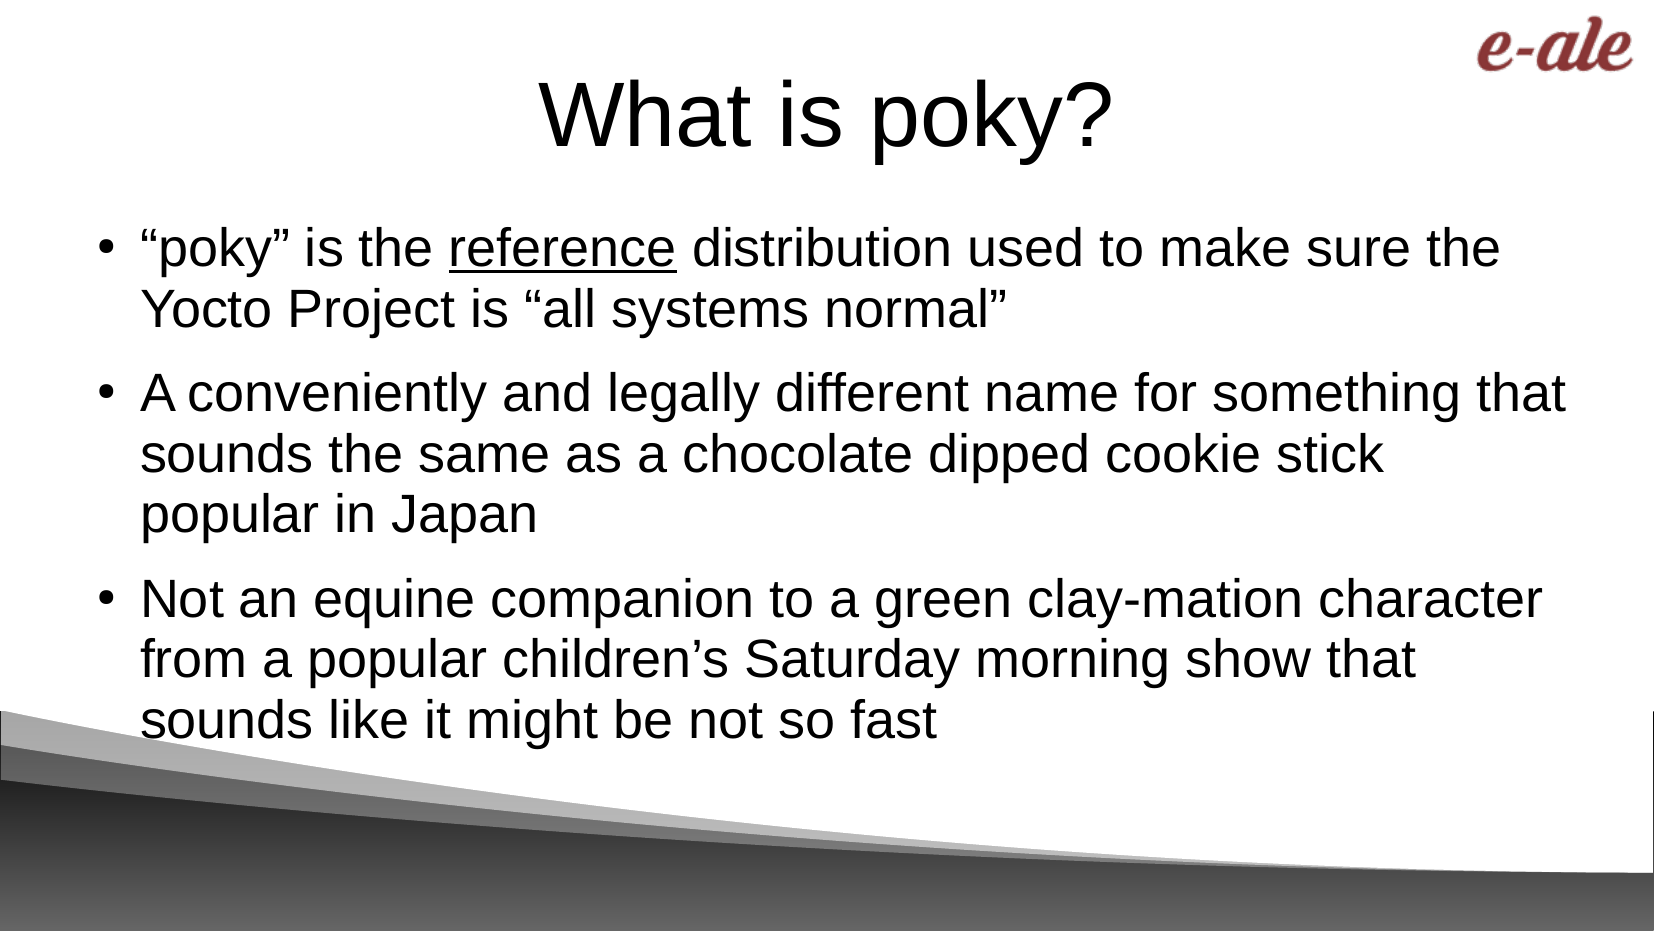

# What is poky?
“poky” is the reference distribution used to make sure the Yocto Project is “all systems normal”
A conveniently and legally different name for something that sounds the same as a chocolate dipped cookie stick popular in Japan
Not an equine companion to a green clay-mation character from a popular children’s Saturday morning show that sounds like it might be not so fast